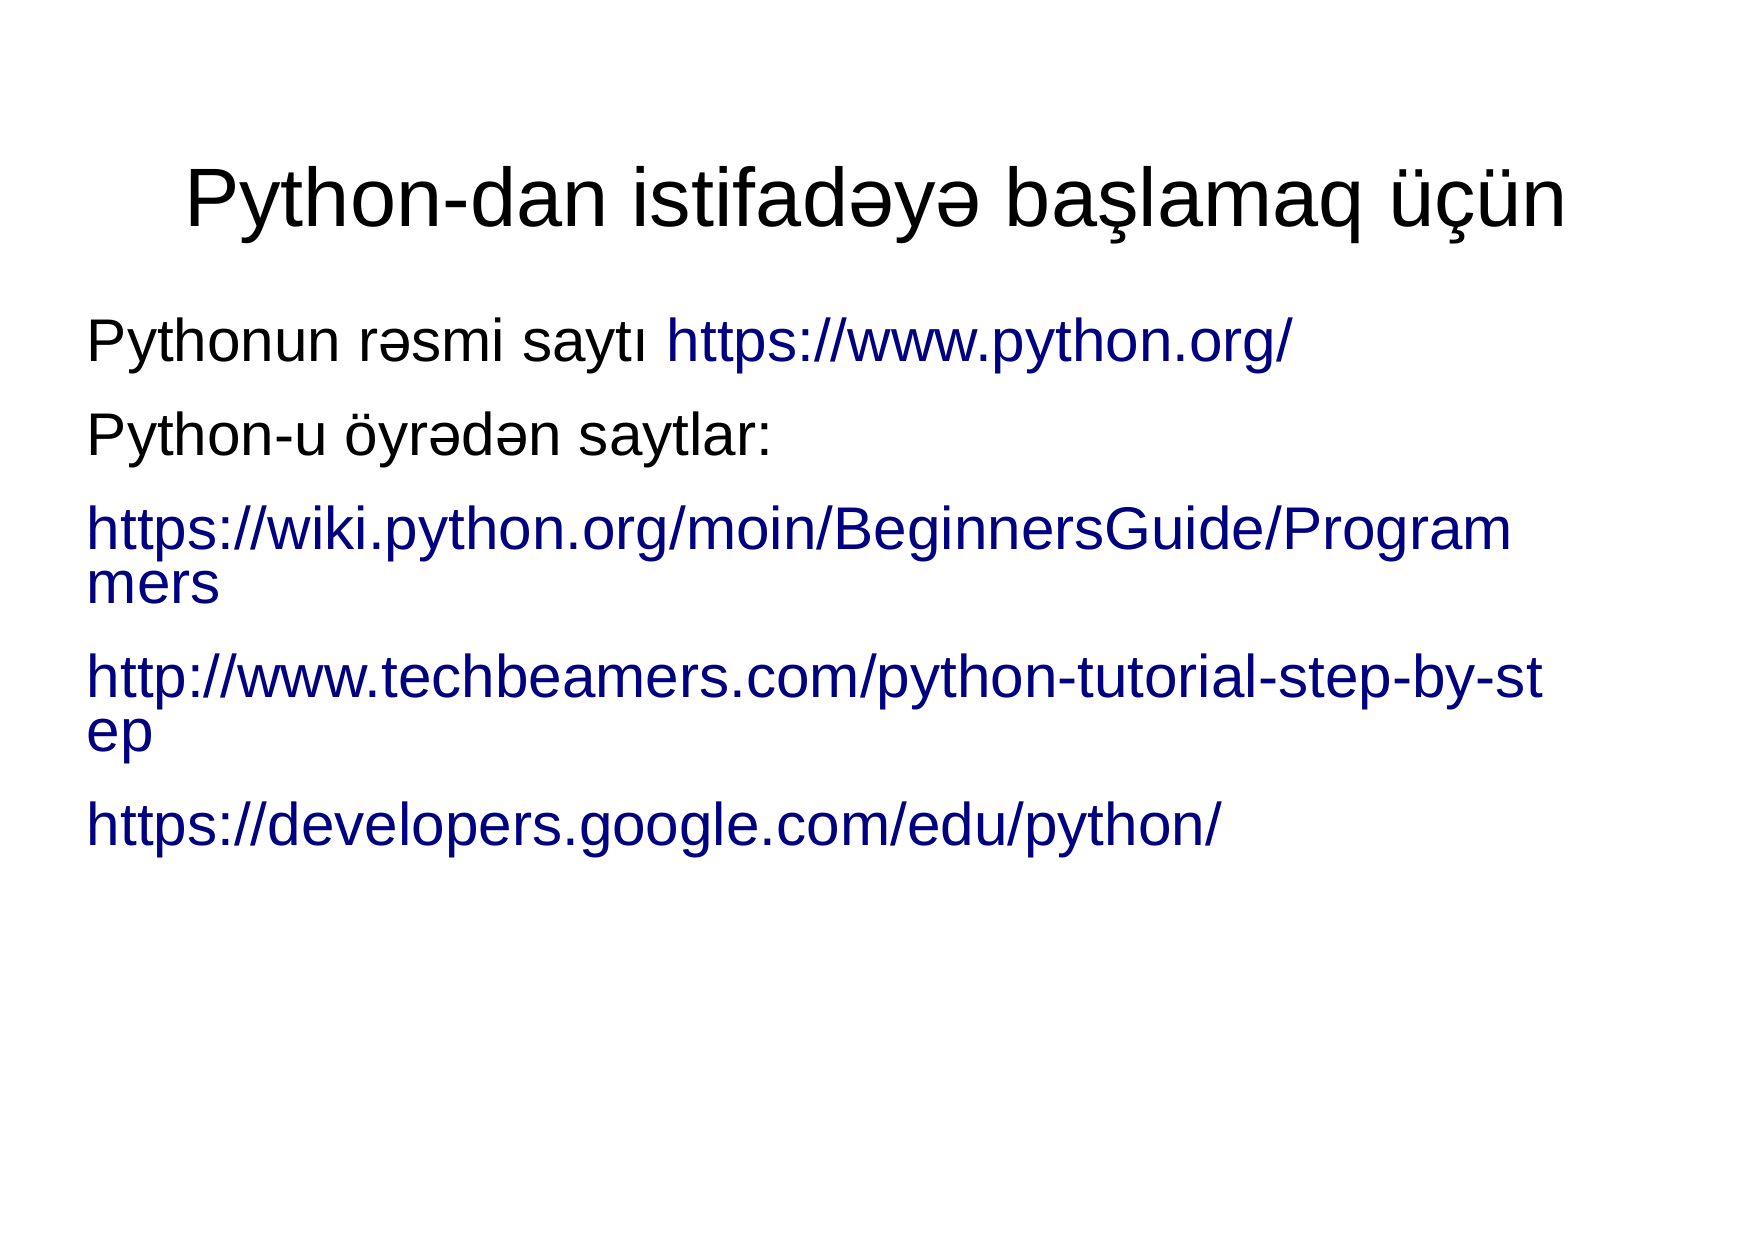

# Python-dan istifadəyə başlamaq üçün
Pythonun rəsmi saytı https://www.python.org/
Python-u öyrədən saytlar:
https://wiki.python.org/moin/BeginnersGuide/Programmers
http://www.techbeamers.com/python-tutorial-step-by-step
https://developers.google.com/edu/python/